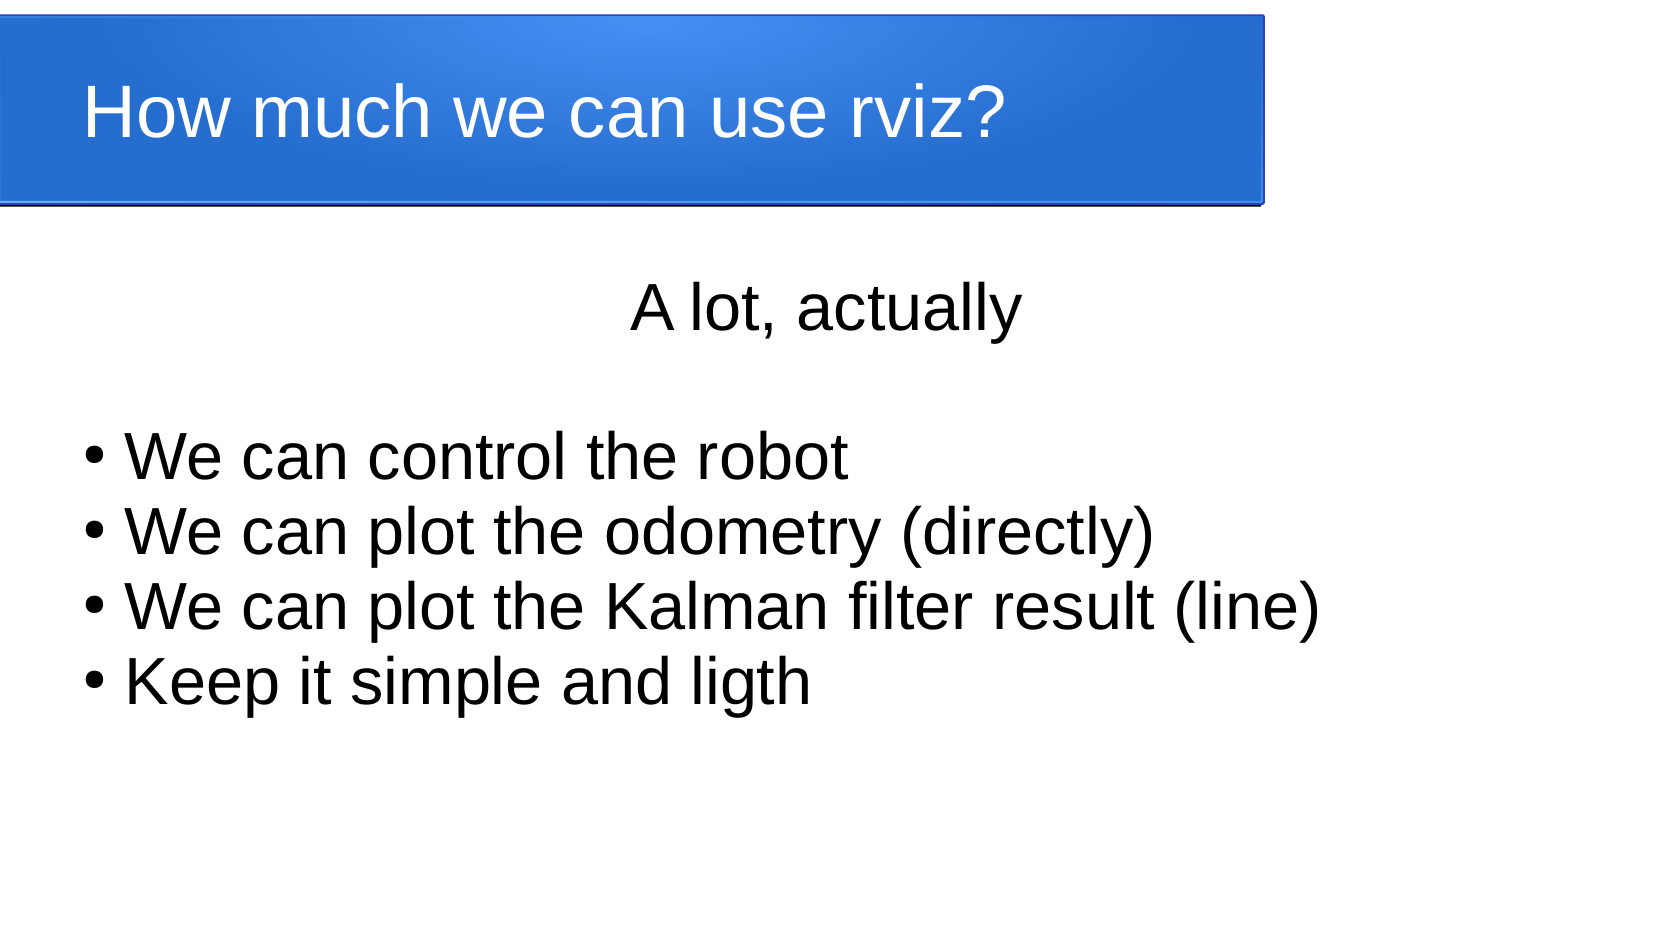

# How much we can use rviz?
A lot, actually
 We can control the robot
 We can plot the odometry (directly)
 We can plot the Kalman filter result (line)
 Keep it simple and ligth